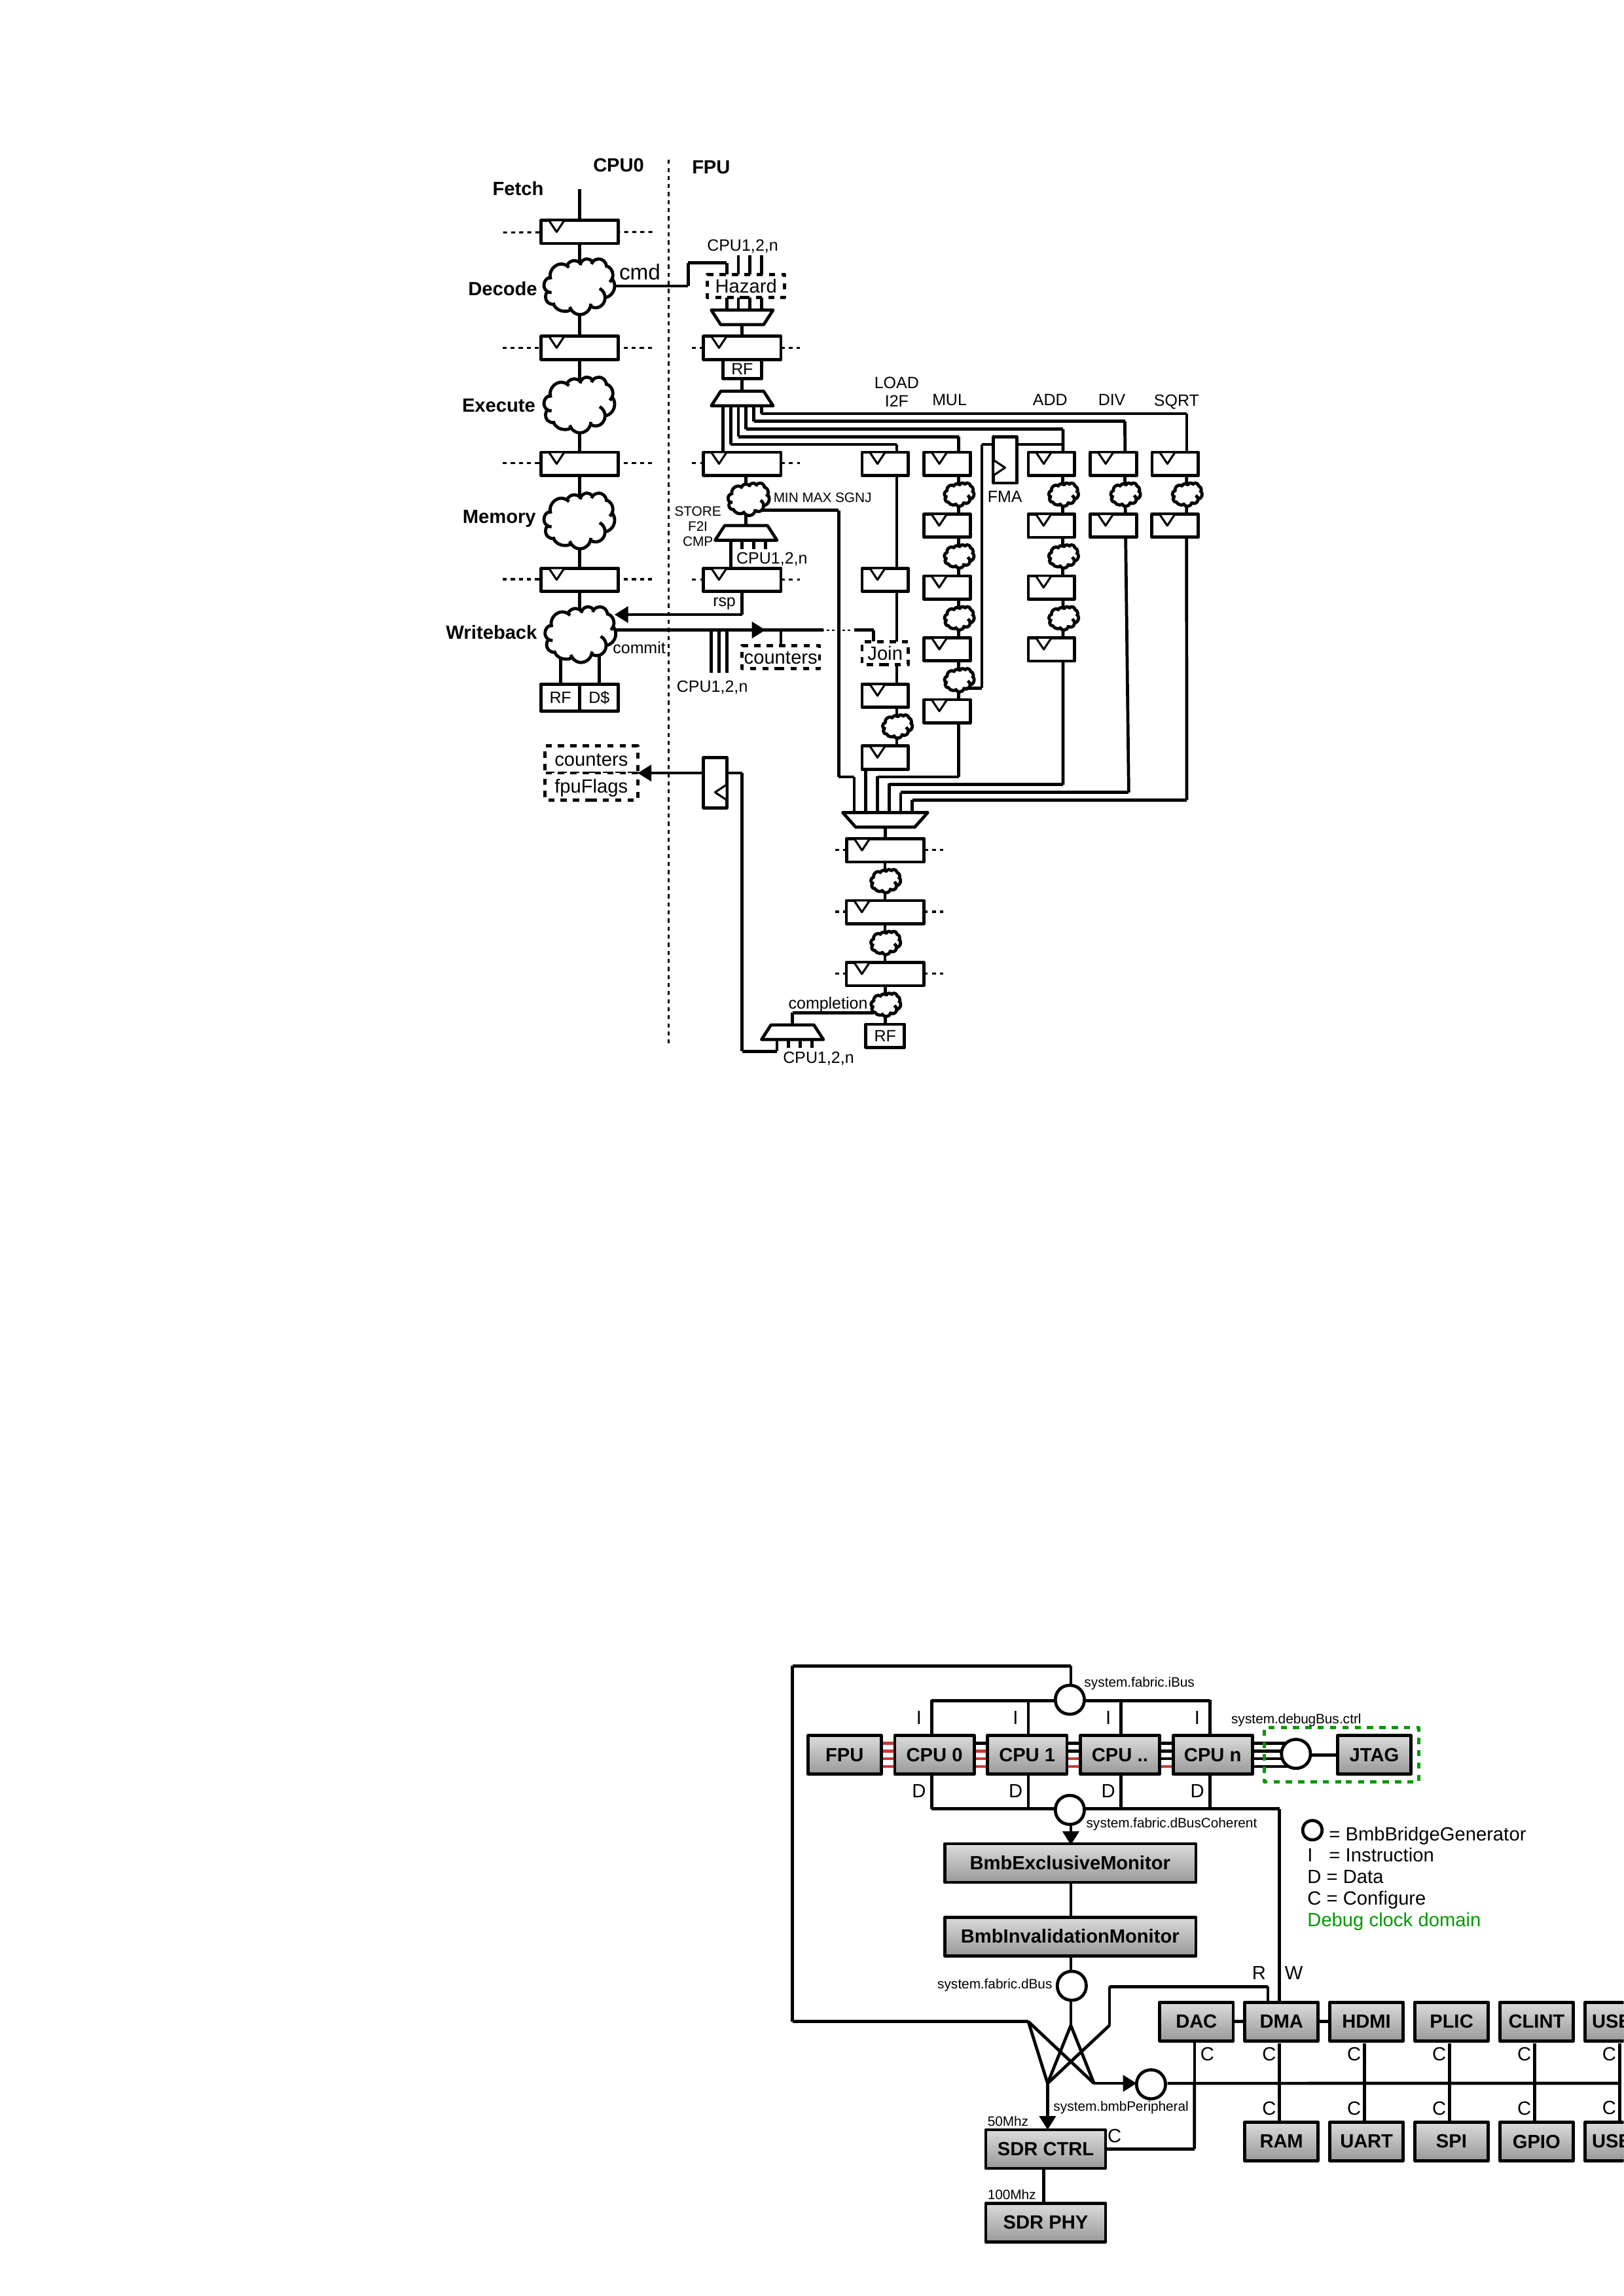

CPU0
FPU
Fetch
CPU1,2,n
cmd
Decode
Hazard
RF
LOAD
I2F
Execute
MUL
ADD
DIV
SQRT
FMA
MIN MAX SGNJ
Memory
STORE
F2I
CMP
CPU1,2,n
rsp
Writeback
commit
Join
counters
CPU1,2,n
RF
RF
D$
counters
fpuFlags
completion
RF
CPU1,2,n
system.fabric.iBus
I
I
I
I
system.debugBus.ctrl
FPU
CPU 0
CPU 1
CPU ..
CPU n
JTAG
D
D
D
D
 = BmbBridgeGenerator
I = Instruction
D = Data
C = Configure
Debug clock domain
system.fabric.dBusCoherent
BmbExclusiveMonitor
BmbInvalidationMonitor
R
W
system.fabric.dBus
DAC
DMA
HDMI
PLIC
CLINT
USB H
C
C
C
C
C
C
C
C
C
C
C
system.bmbPeripheral
50Mhz
C
UART
USB D
RAM
SPI
GPIO
SDR CTRL
100Mhz
SDR PHY